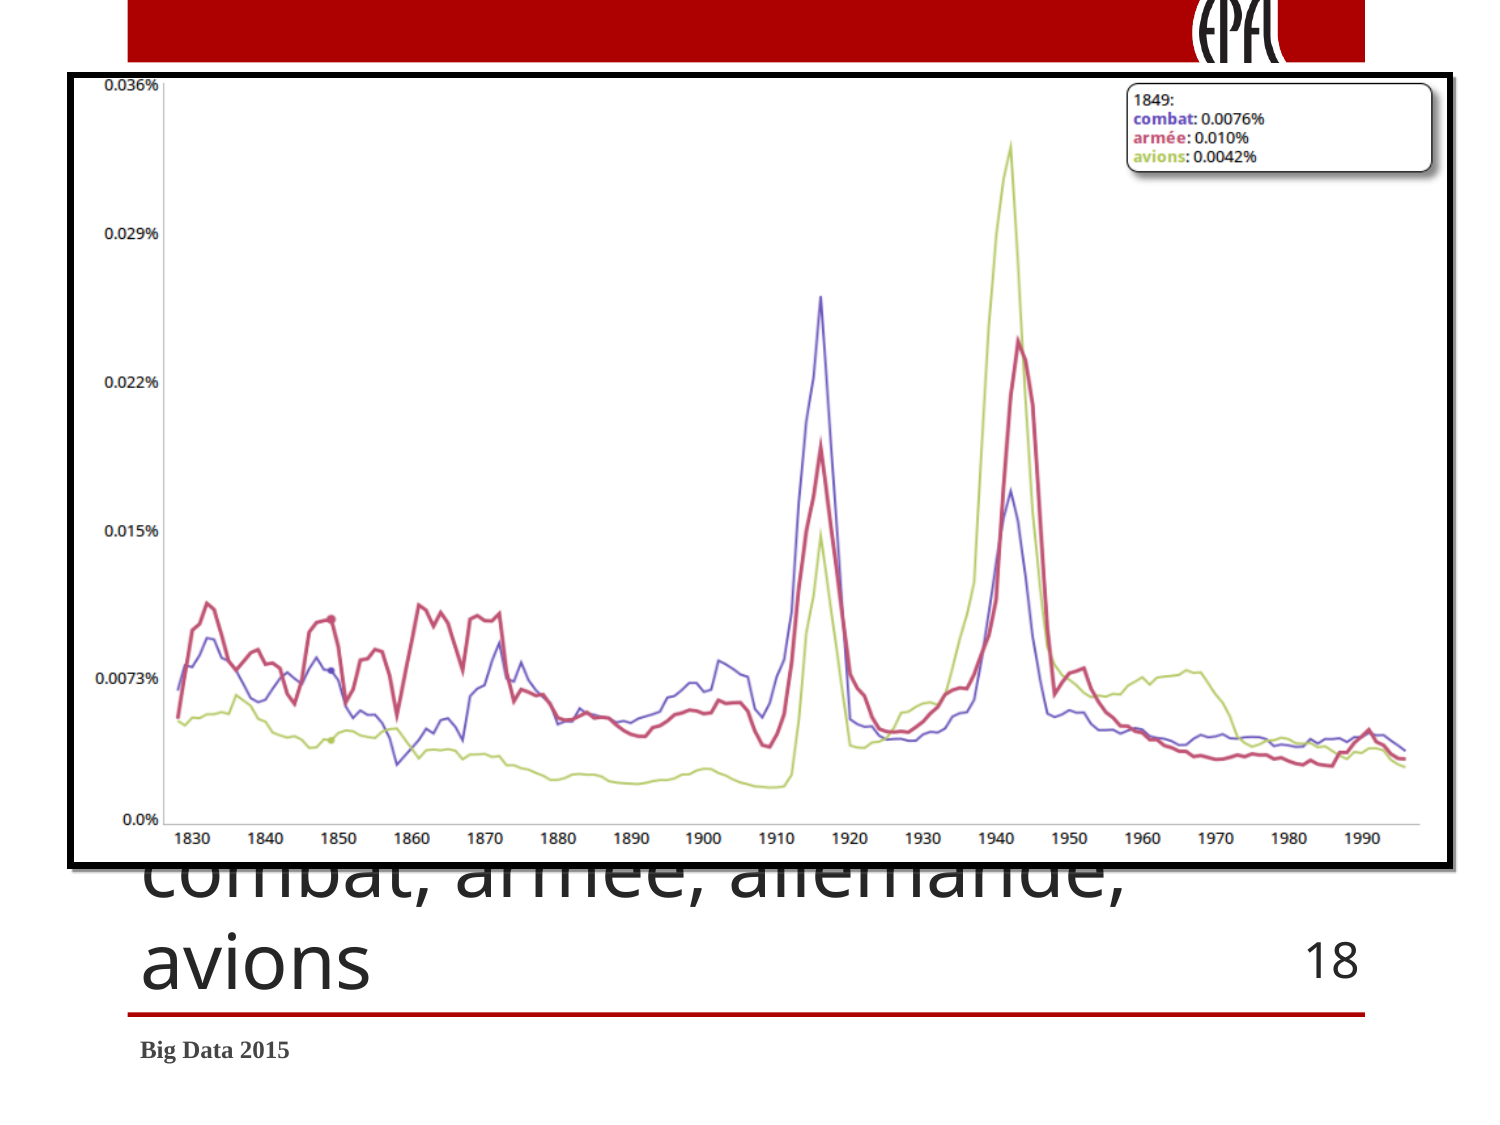

# combat, armée, allemande, avions
Big Data 2015